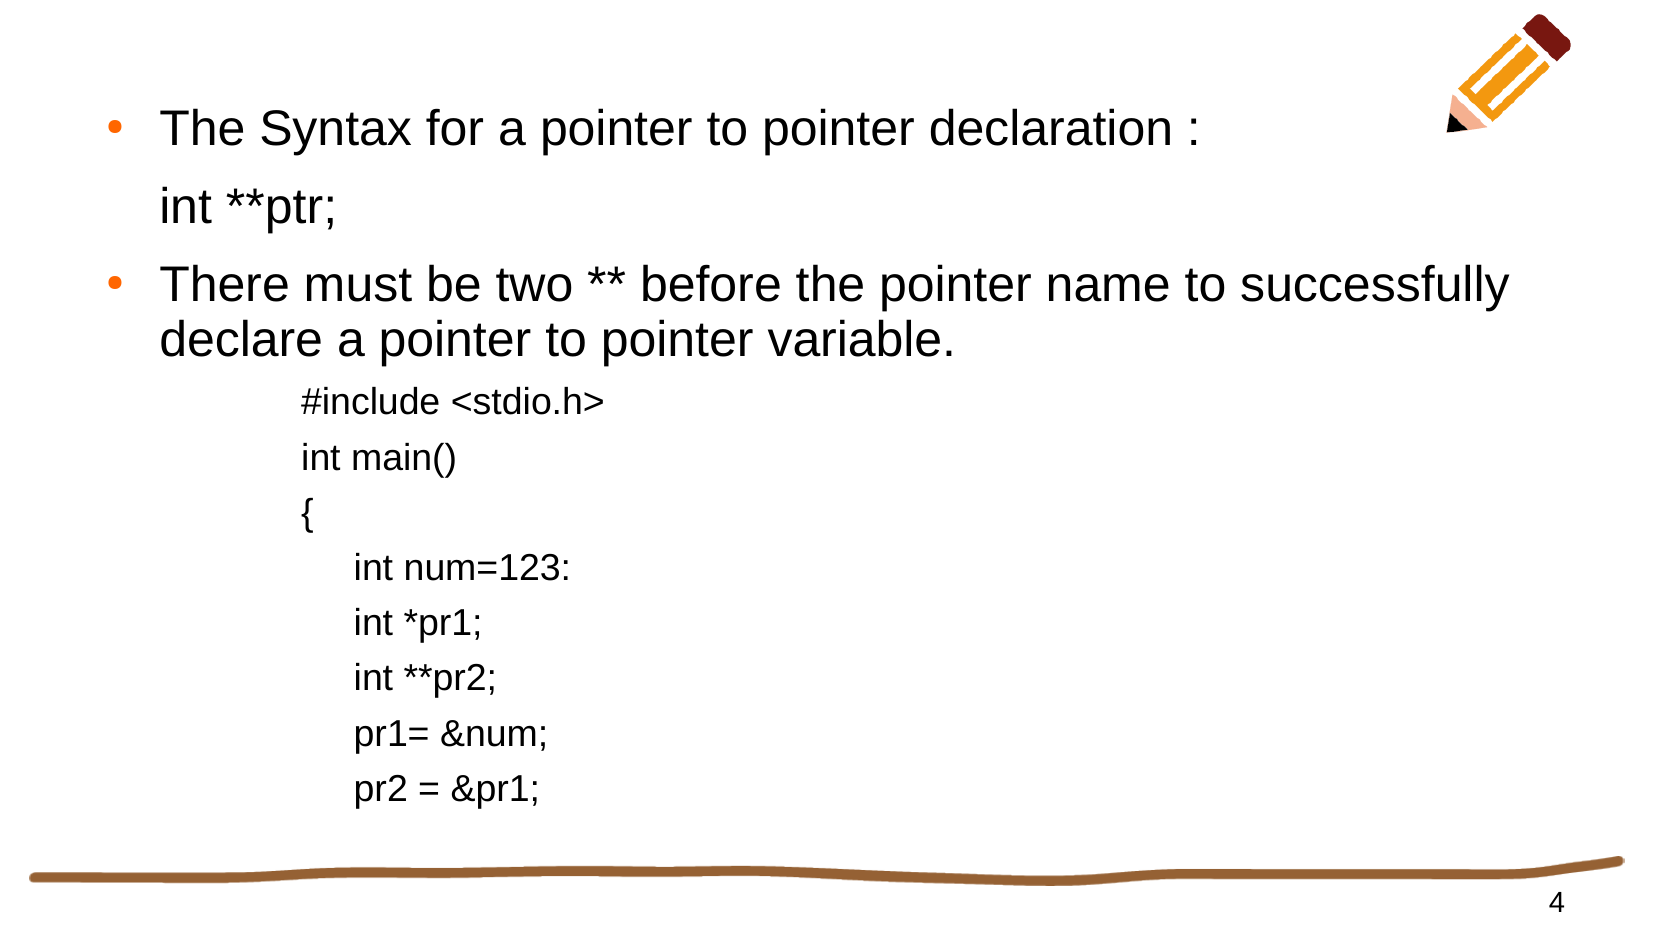

# The Syntax for a pointer to pointer declaration :
int **ptr;
There must be two ** before the pointer name to successfully declare a pointer to pointer variable.
#include <stdio.h>
int main()
{
 int num=123:
 int *pr1;
 int **pr2;
 pr1= &num;
 pr2 = &pr1;
4